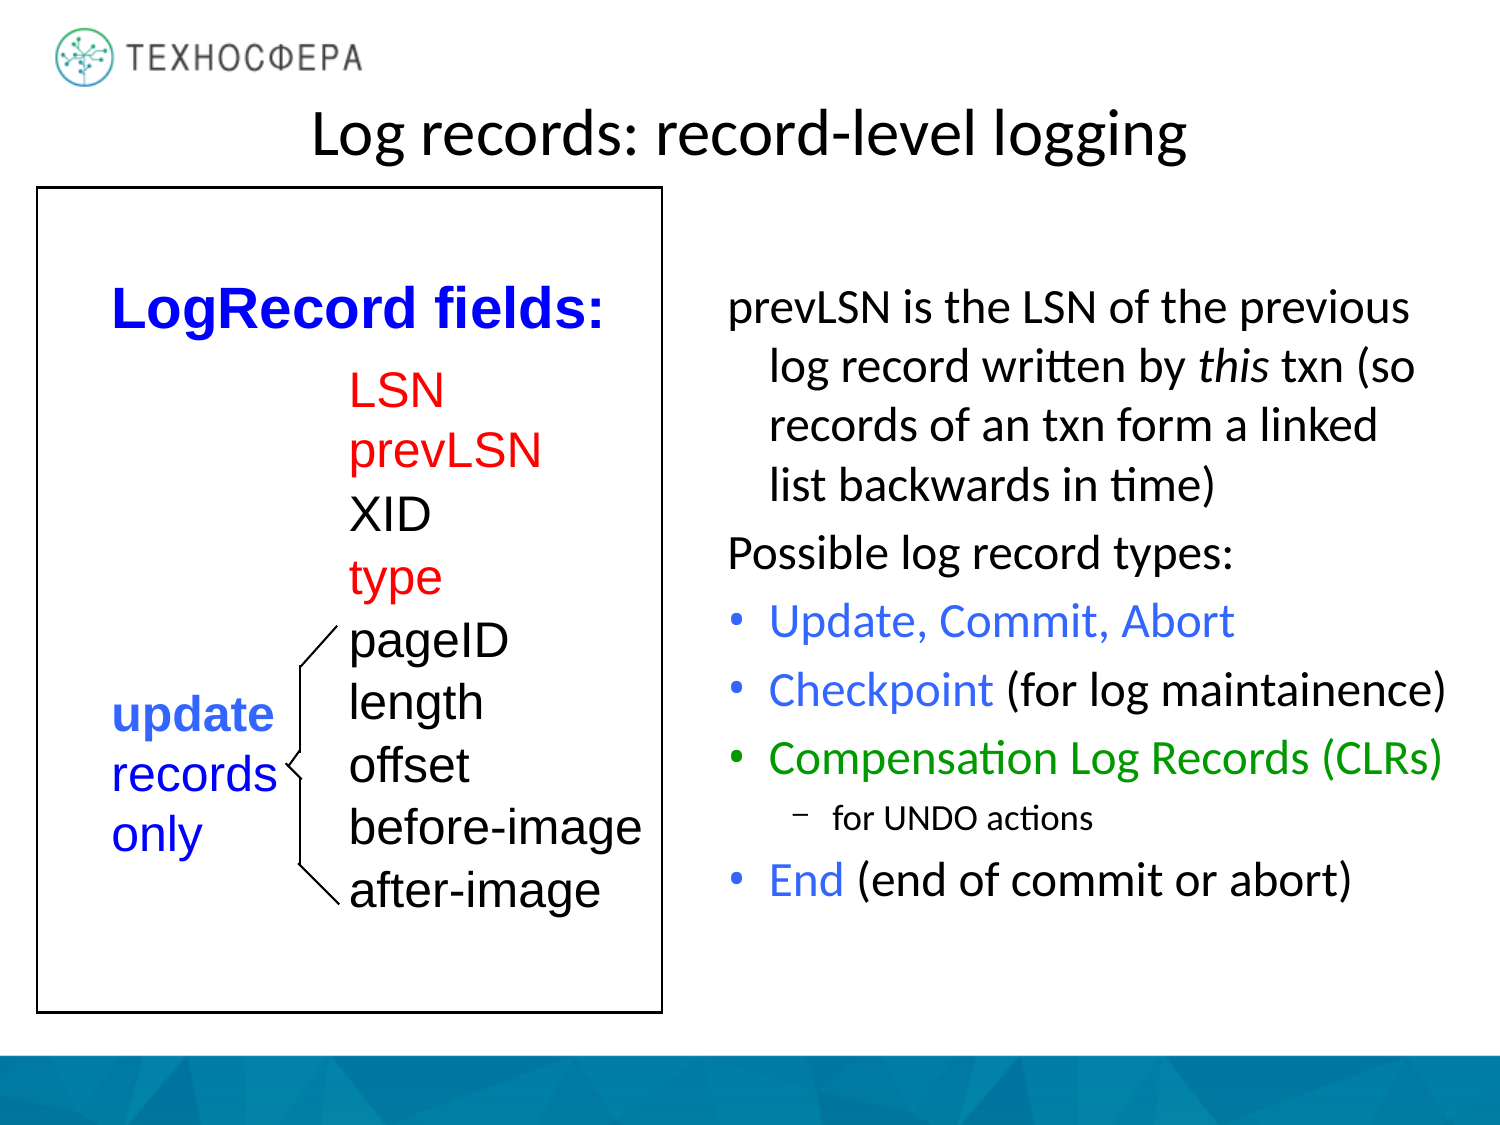

Log records: record-level logging
LogRecord fields:
# prevLSN is the LSN of the previous log record written by this txn (so records of an txn form a linked list backwards in time)
Possible log record types:
Update, Commit, Abort
Checkpoint (for log maintainence)
Compensation Log Records (CLRs)
for UNDO actions
End (end of commit or abort)
LSN
prevLSN
XID
type
pageID
length
update
records
only
offset
before-image
after-image